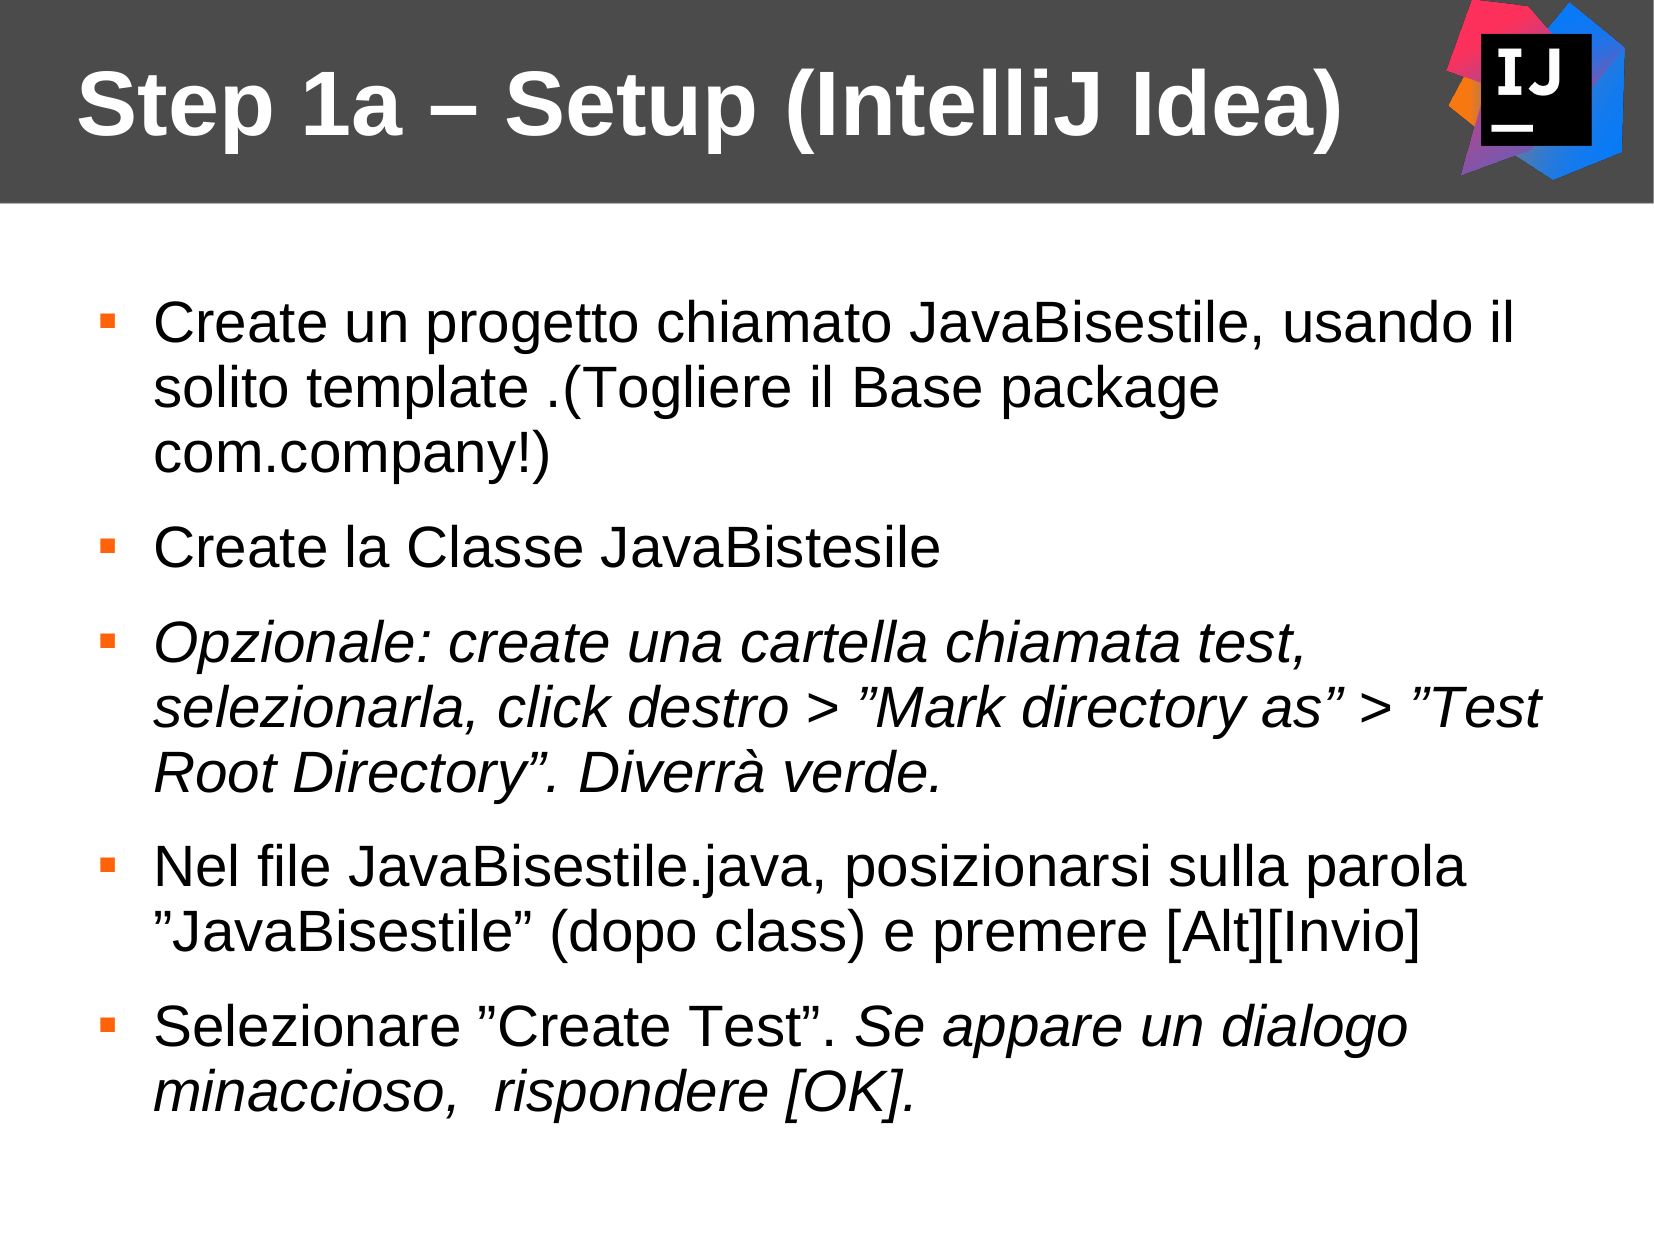

# Step 1a – Setup (IntelliJ Idea)
Create un progetto chiamato JavaBisestile, usando il solito template .(Togliere il Base package com.company!)
Create la Classe JavaBistesile
Opzionale: create una cartella chiamata test, selezionarla, click destro > ”Mark directory as” > ”Test Root Directory”. Diverrà verde.
Nel file JavaBisestile.java, posizionarsi sulla parola ”JavaBisestile” (dopo class) e premere [Alt][Invio]
Selezionare ”Create Test”. Se appare un dialogo minaccioso, rispondere [OK].